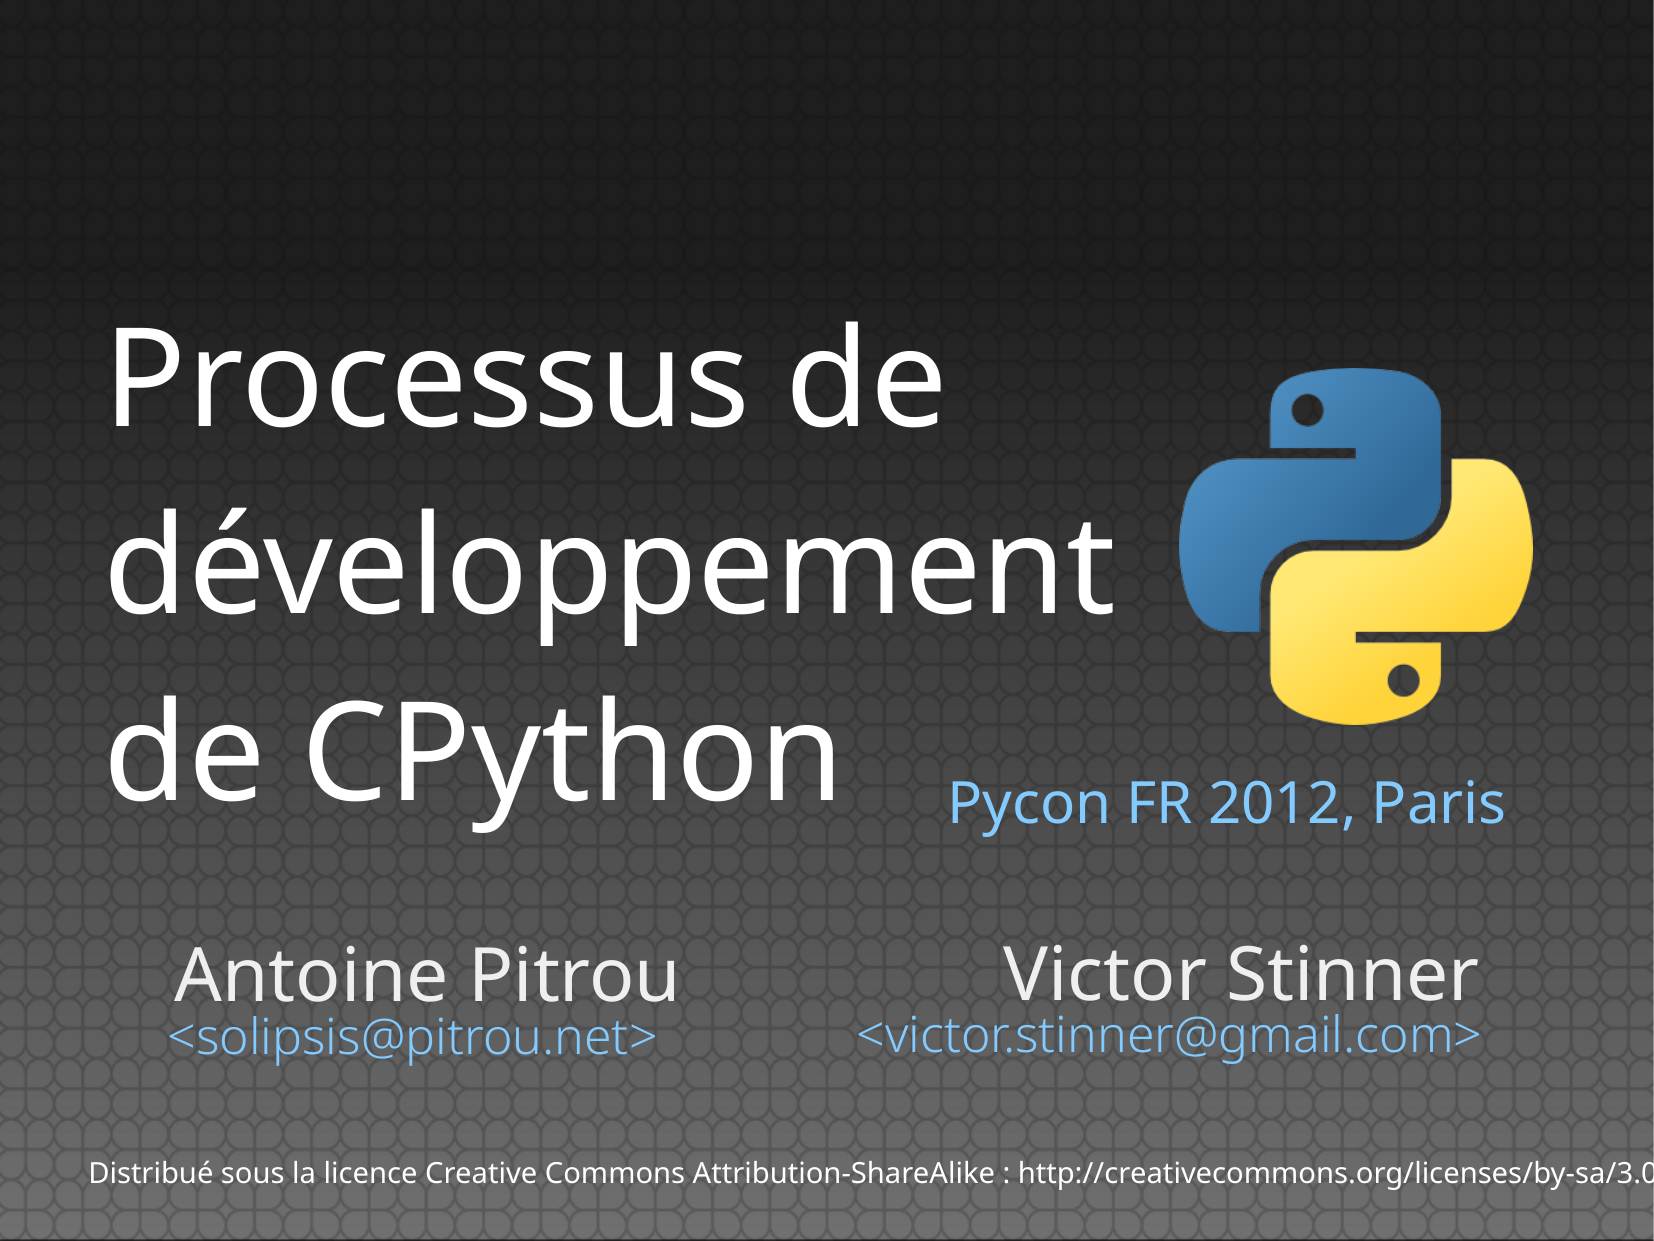

Processus de
développement
de CPython
# Pycon FR 2012, Paris
Victor Stinner
Antoine Pitrou
<victor.stinner@gmail.com>
<solipsis@pitrou.net>
Distribué sous la licence Creative Commons Attribution-ShareAlike : http://creativecommons.org/licenses/by-sa/3.0/